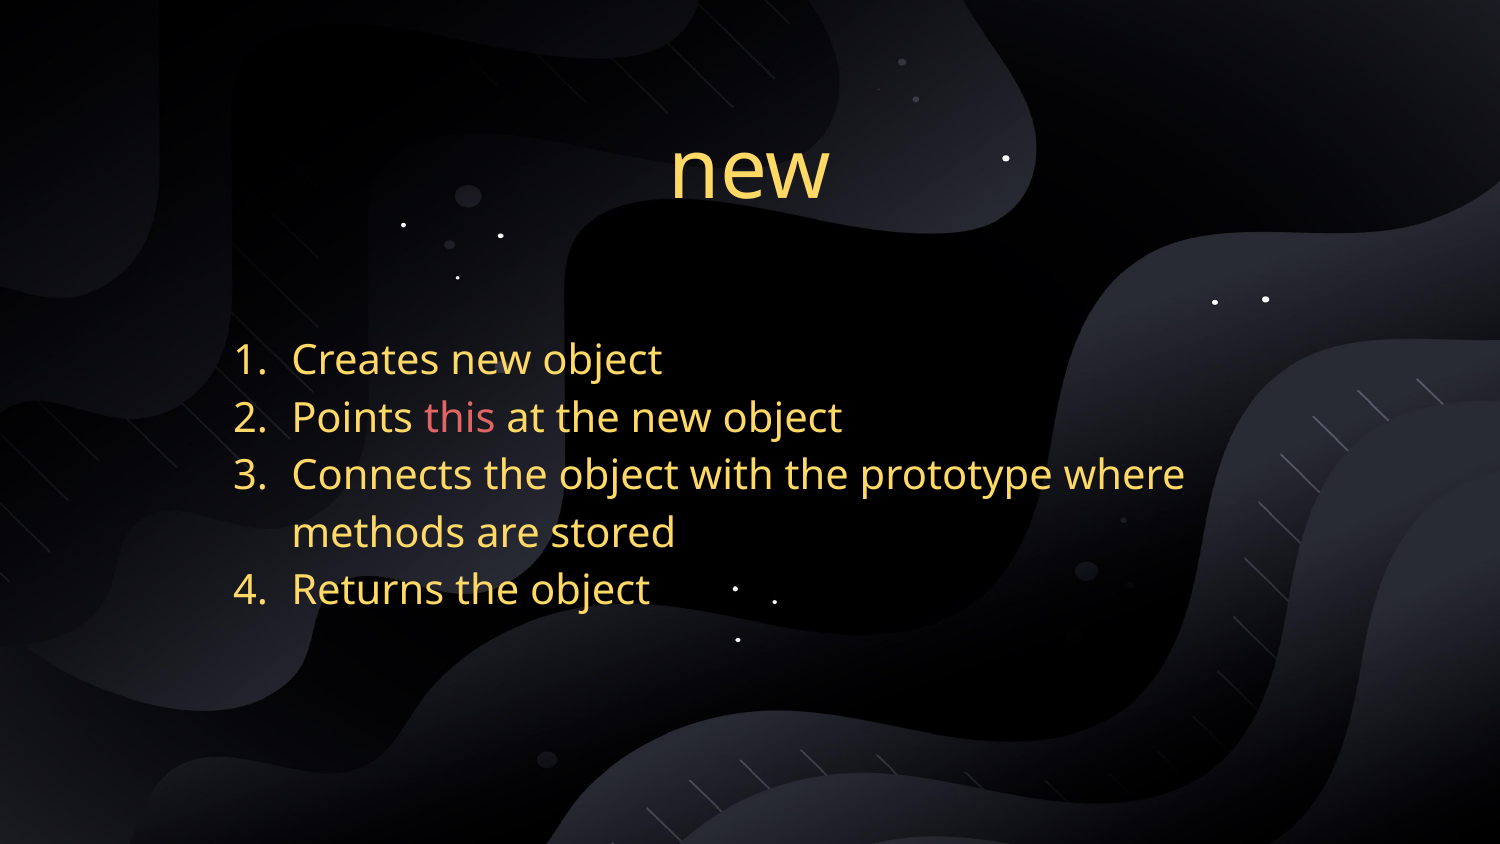

# new
Creates new object
Points this at the new object
Connects the object with the prototype where methods are stored
Returns the object